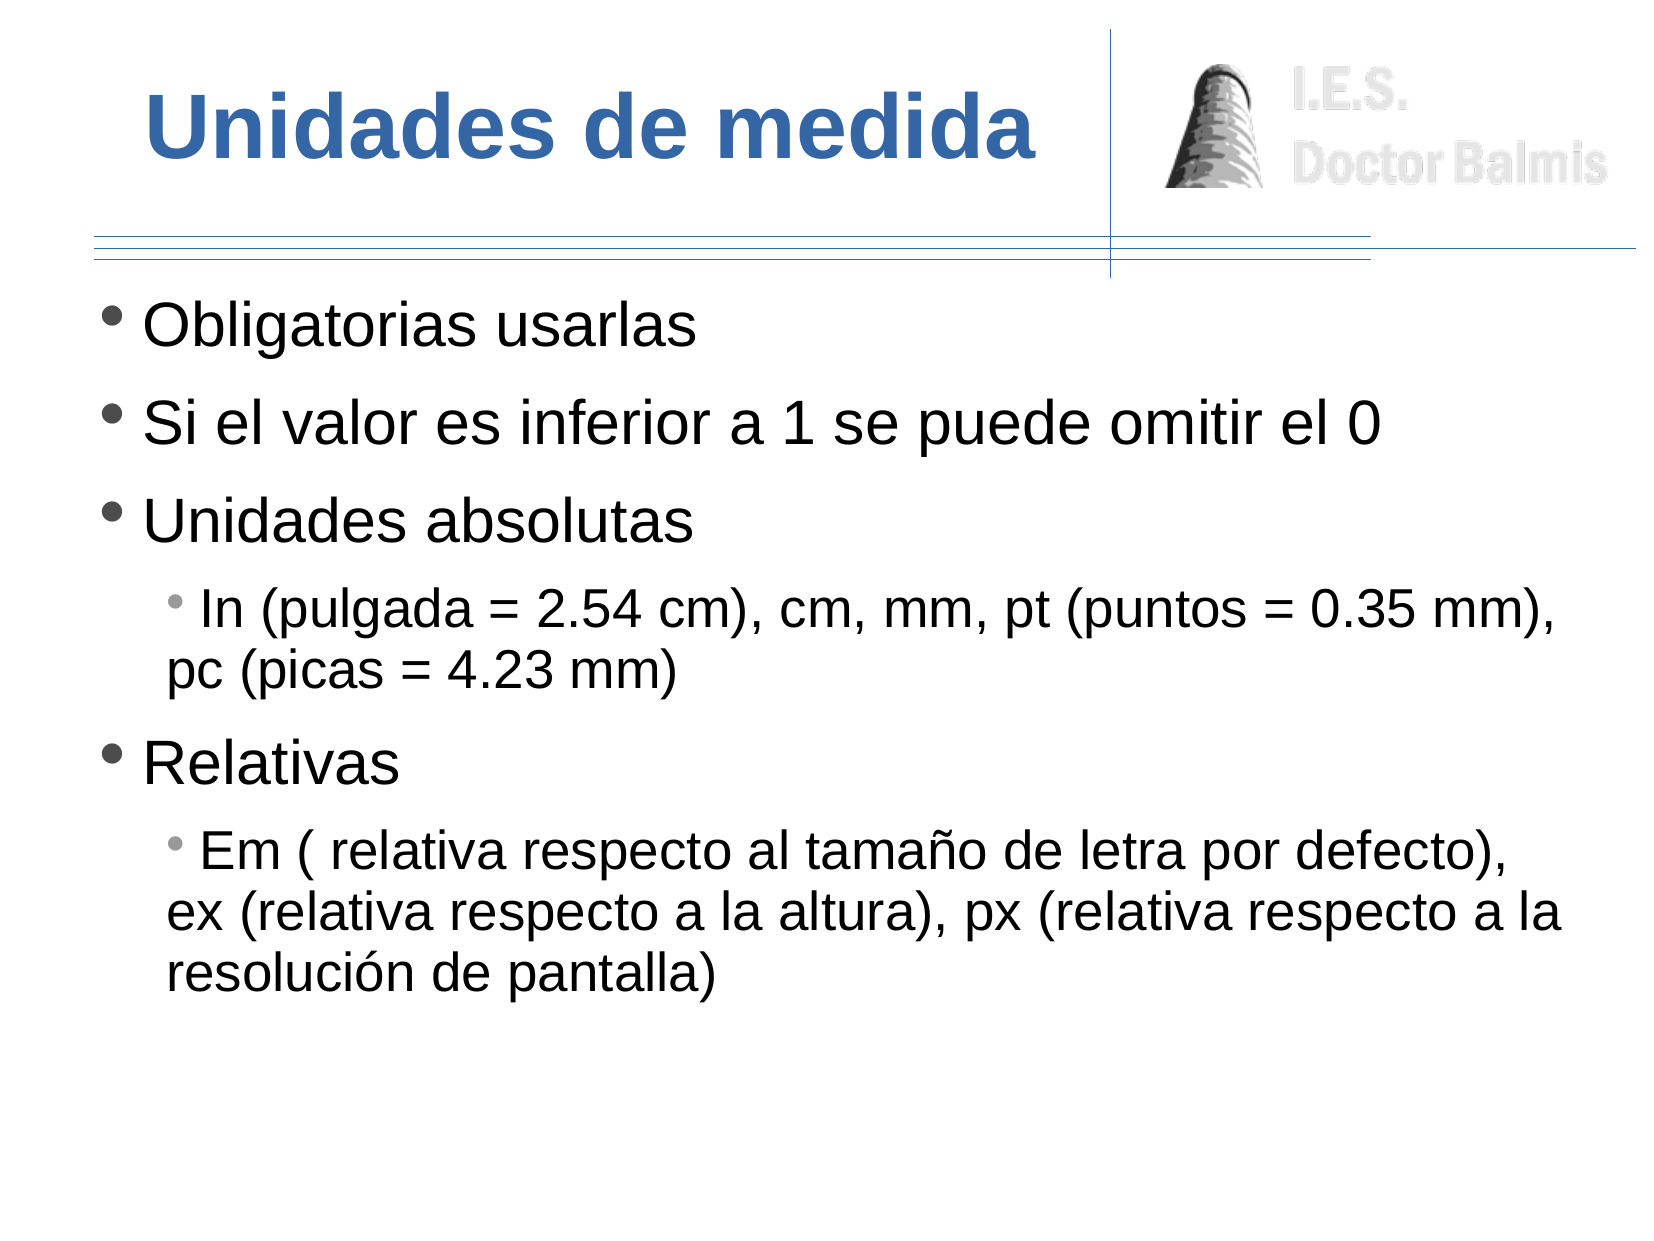

# Unidades de medida
 Obligatorias usarlas
 Si el valor es inferior a 1 se puede omitir el 0
 Unidades absolutas
 In (pulgada = 2.54 cm), cm, mm, pt (puntos = 0.35 mm), pc (picas = 4.23 mm)
 Relativas
 Em ( relativa respecto al tamaño de letra por defecto), ex (relativa respecto a la altura), px (relativa respecto a la resolución de pantalla)